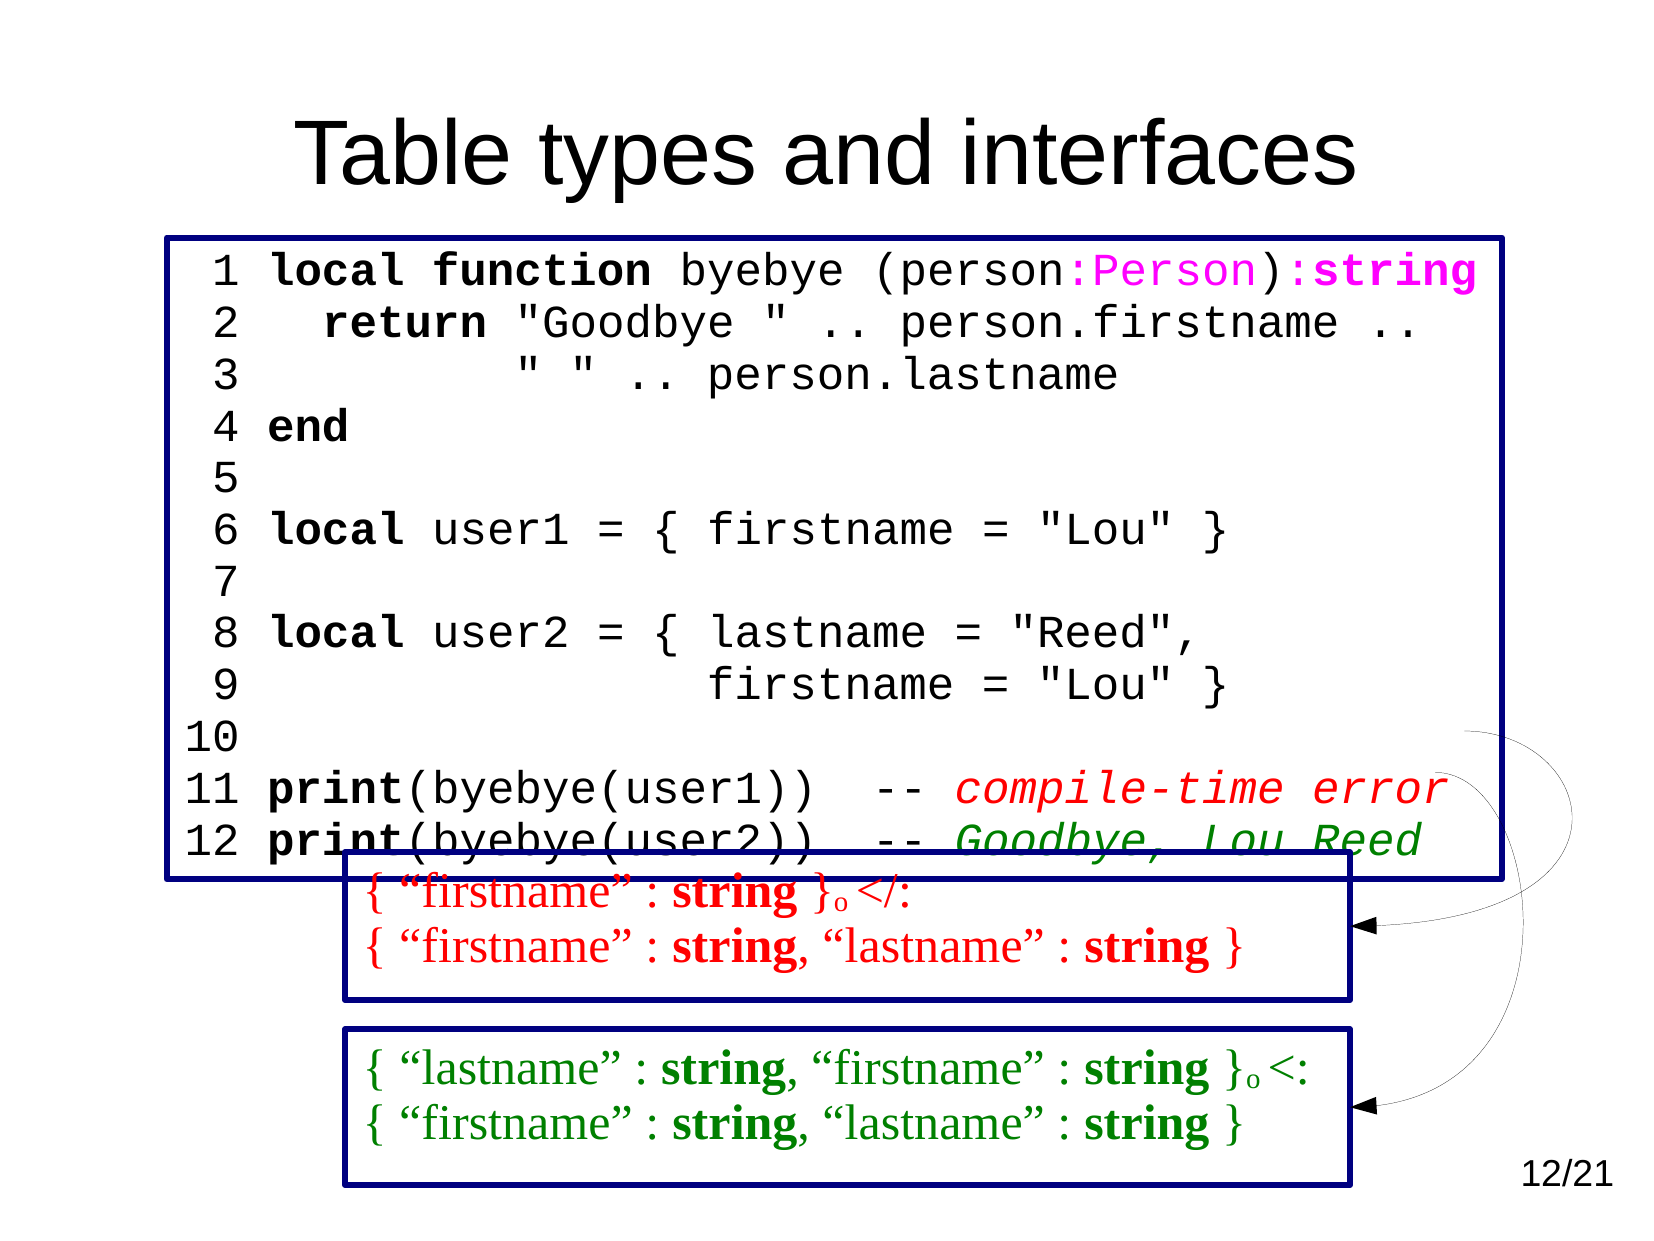

# Table types and interfaces
 1 local function byebye (person:Person):string
 2 return "Goodbye " .. person.firstname ..
 3 " " .. person.lastname
 4 end
 5
 6 local user1 = { firstname = "Lou" }
 7
 8 local user2 = { lastname = "Reed",
 9 firstname = "Lou" }
10
11 print(byebye(user1)) -- compile-time error
12 print(byebye(user2)) -- Goodbye, Lou Reed
{ “firstname” : string }o </:
{ “firstname” : string, “lastname” : string }
{ “lastname” : string, “firstname” : string }o <:
{ “firstname” : string, “lastname” : string }
 12/21